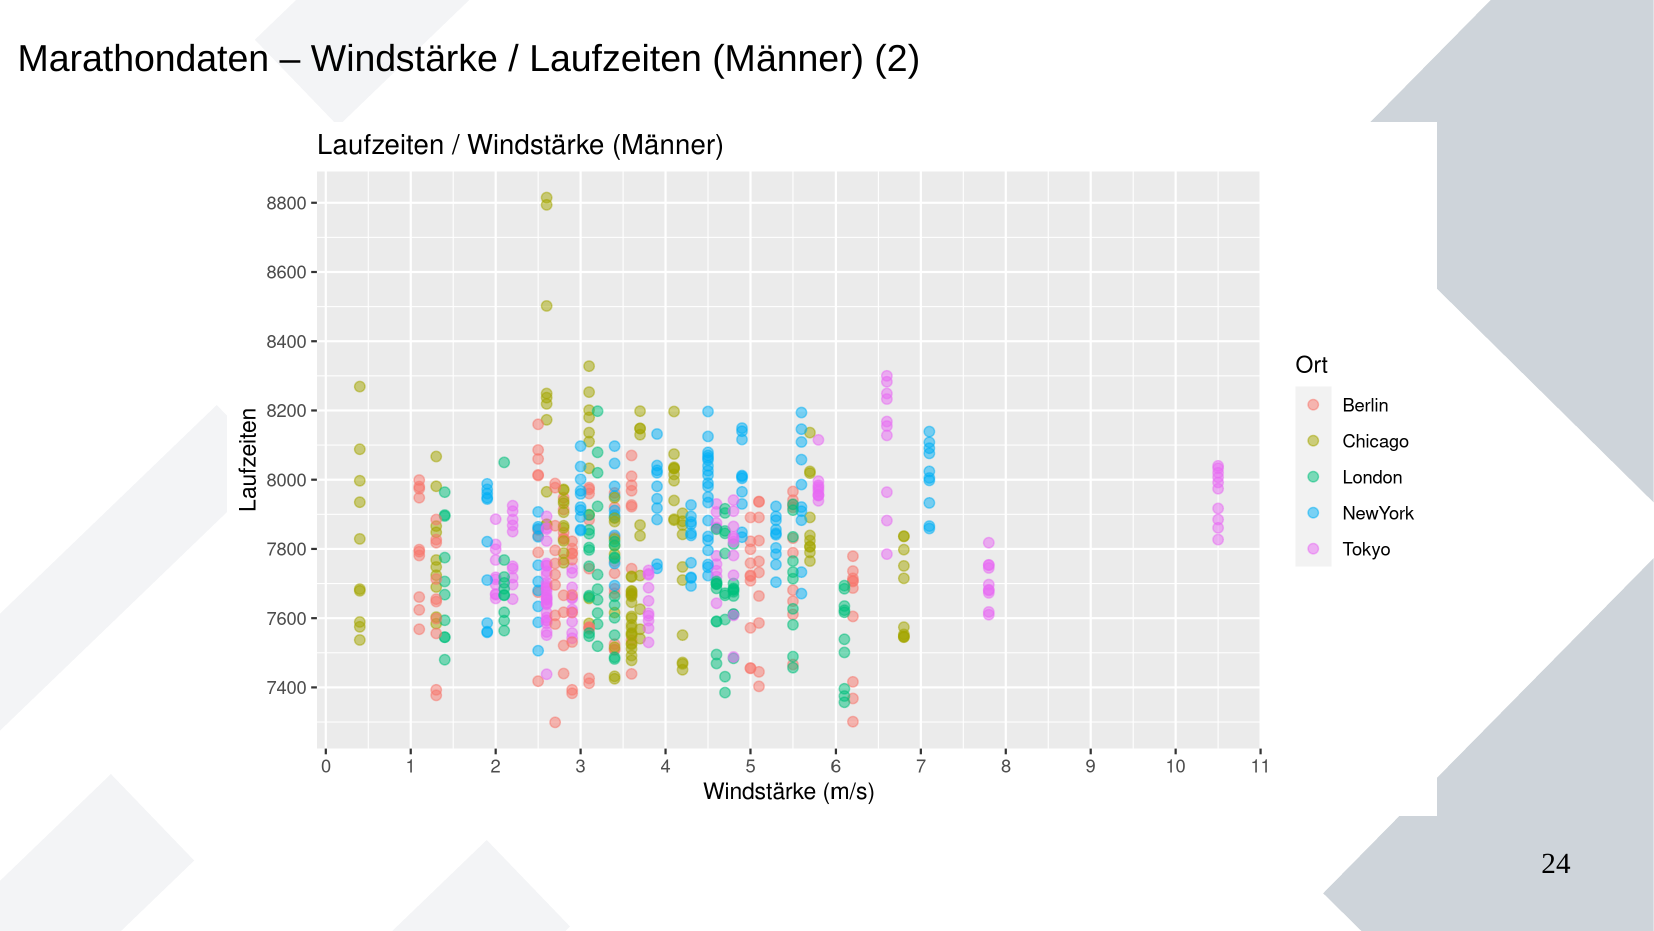

# Marathondaten – Windstärke / Laufzeiten (Männer) (2)
24